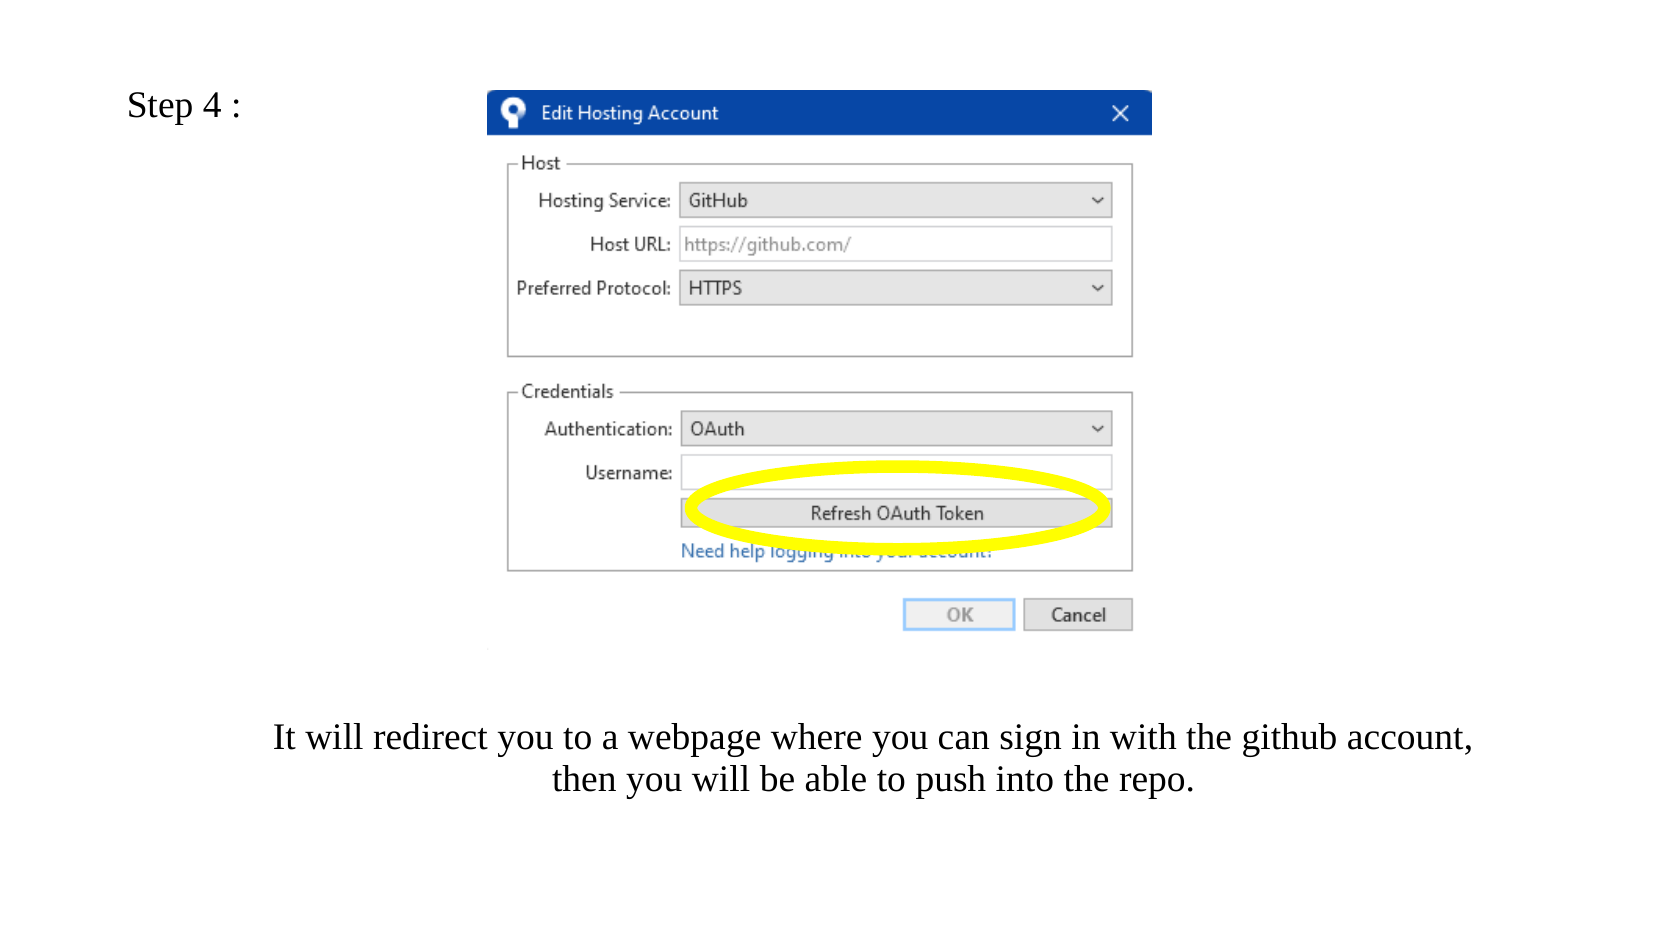

Step 4 :
It will redirect you to a webpage where you can sign in with the github account, then you will be able to push into the repo.